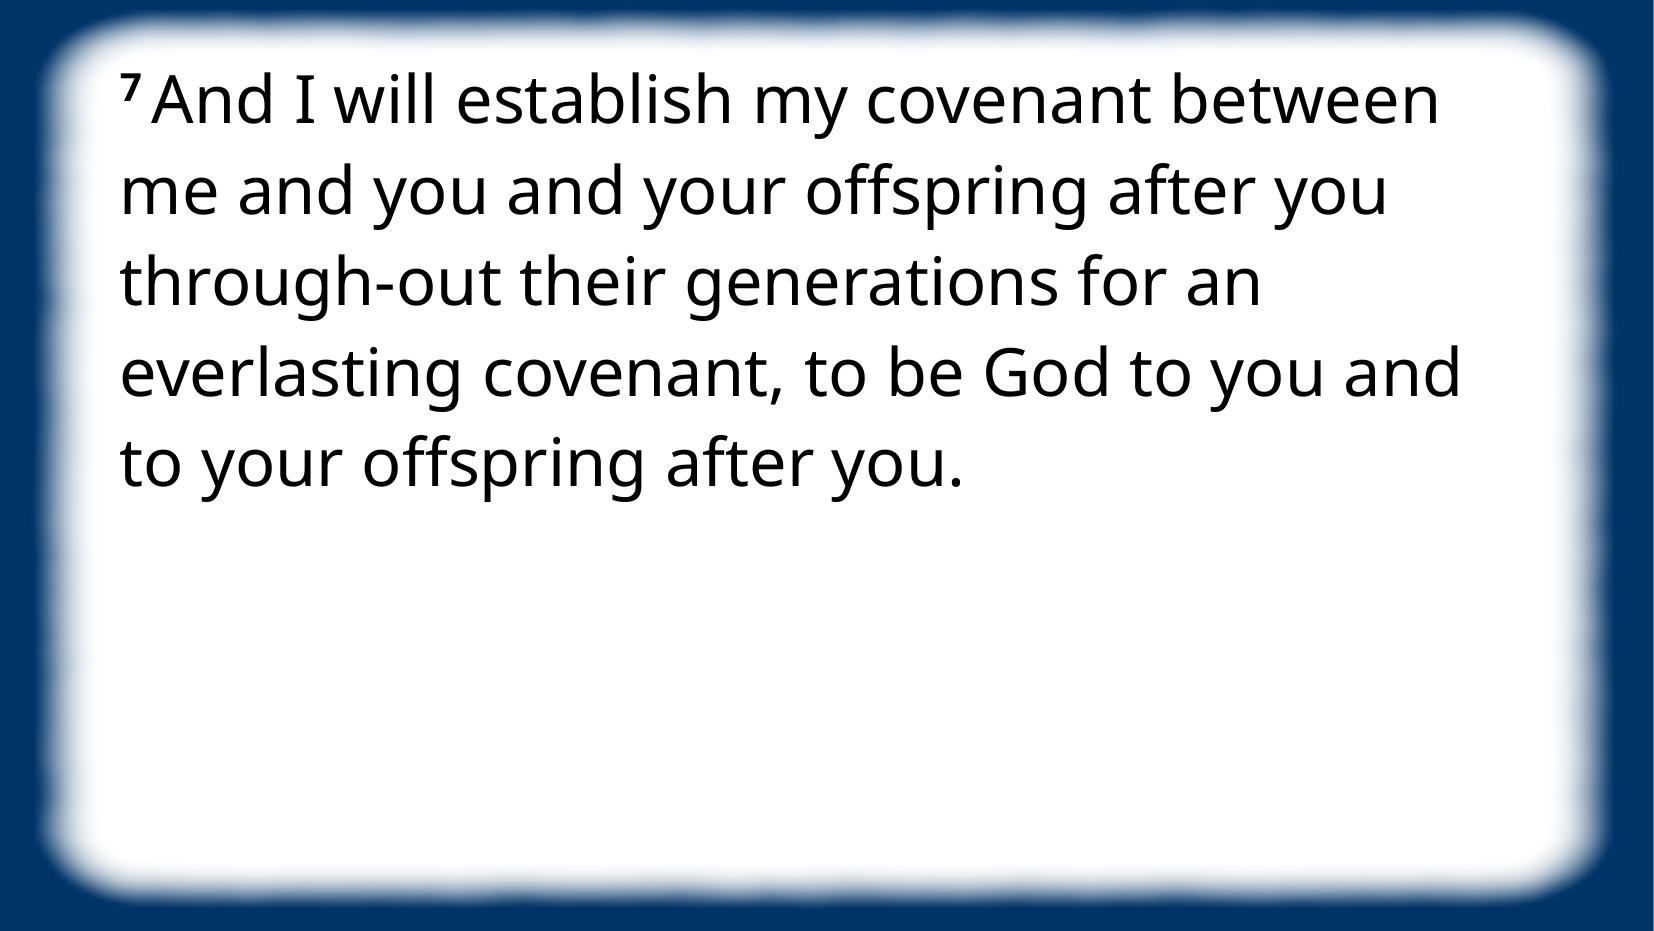

7 And I will establish my covenant between me and you and your offspring after you through-out their generations for an everlasting covenant, to be God to you and to your offspring after you.